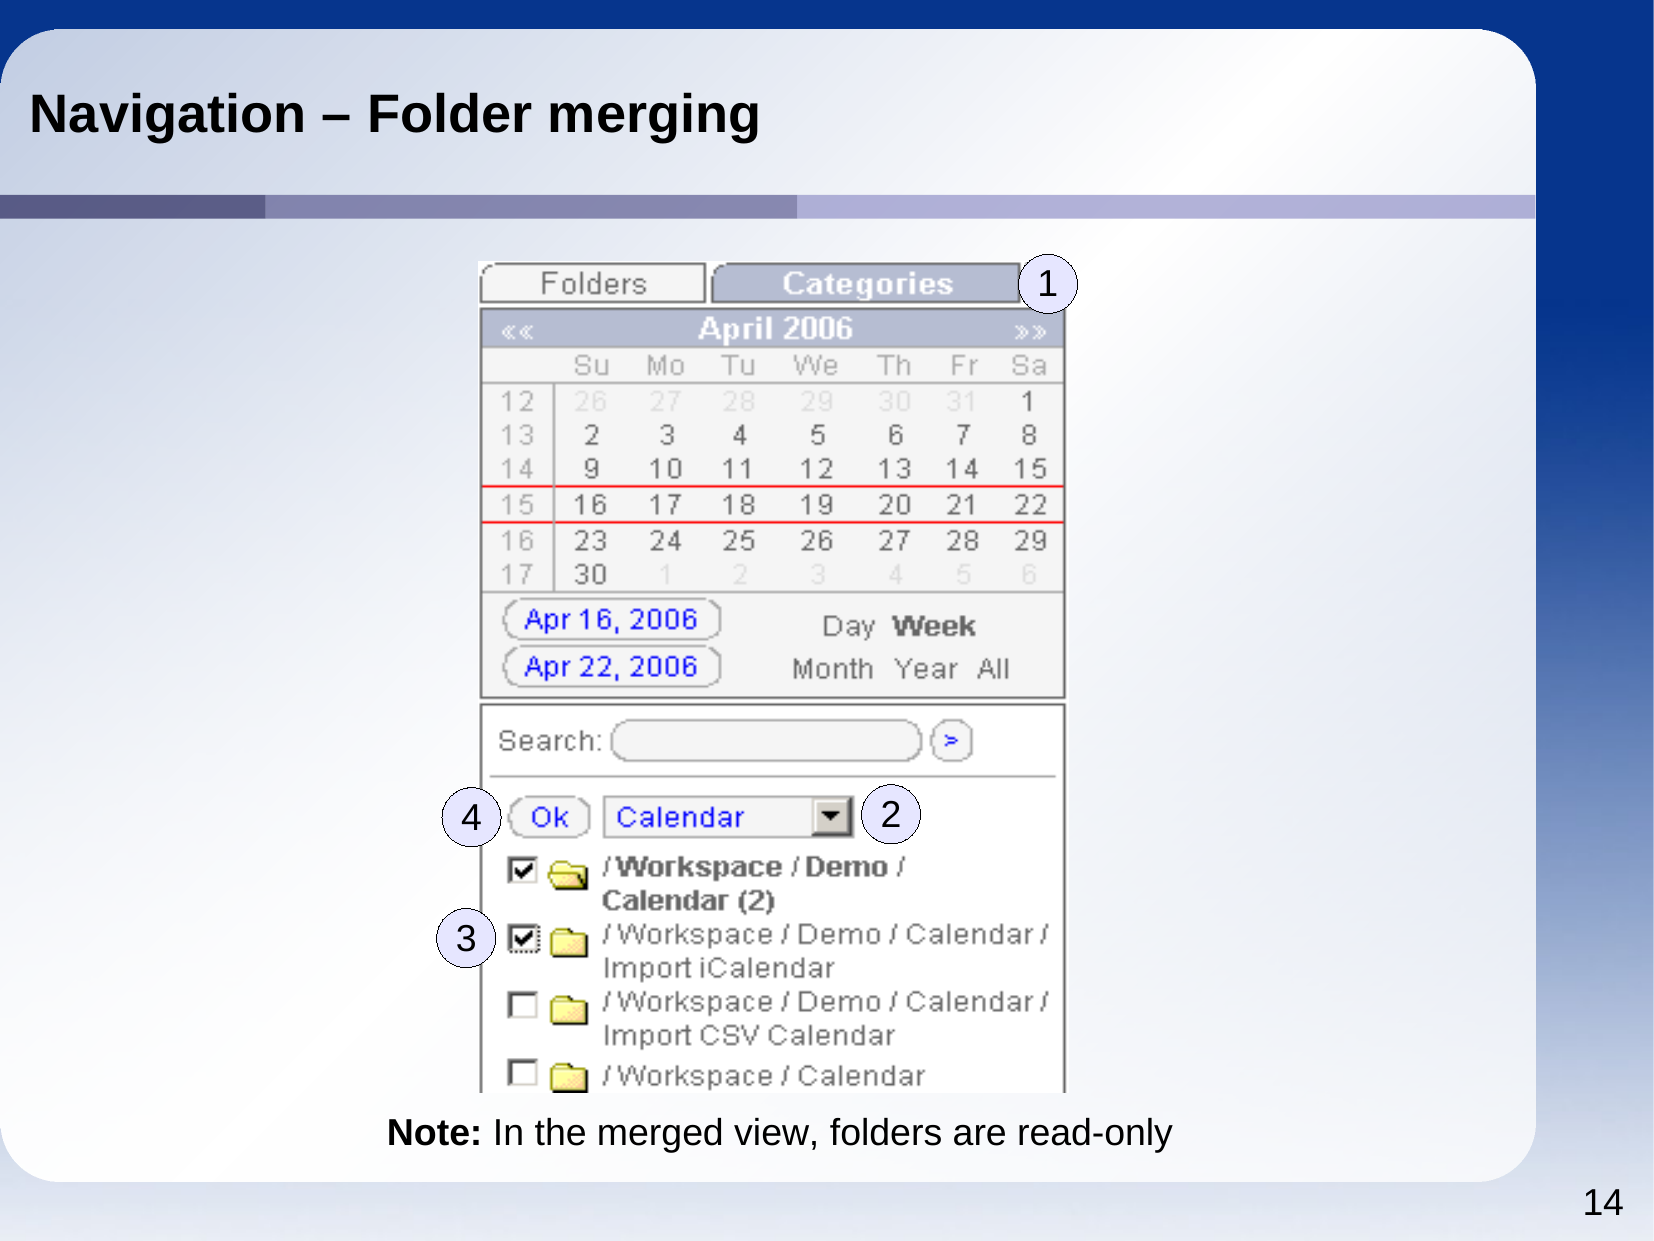

# Navigation – Folder merging
1
2
4
3
Note: In the merged view, folders are read-only
14